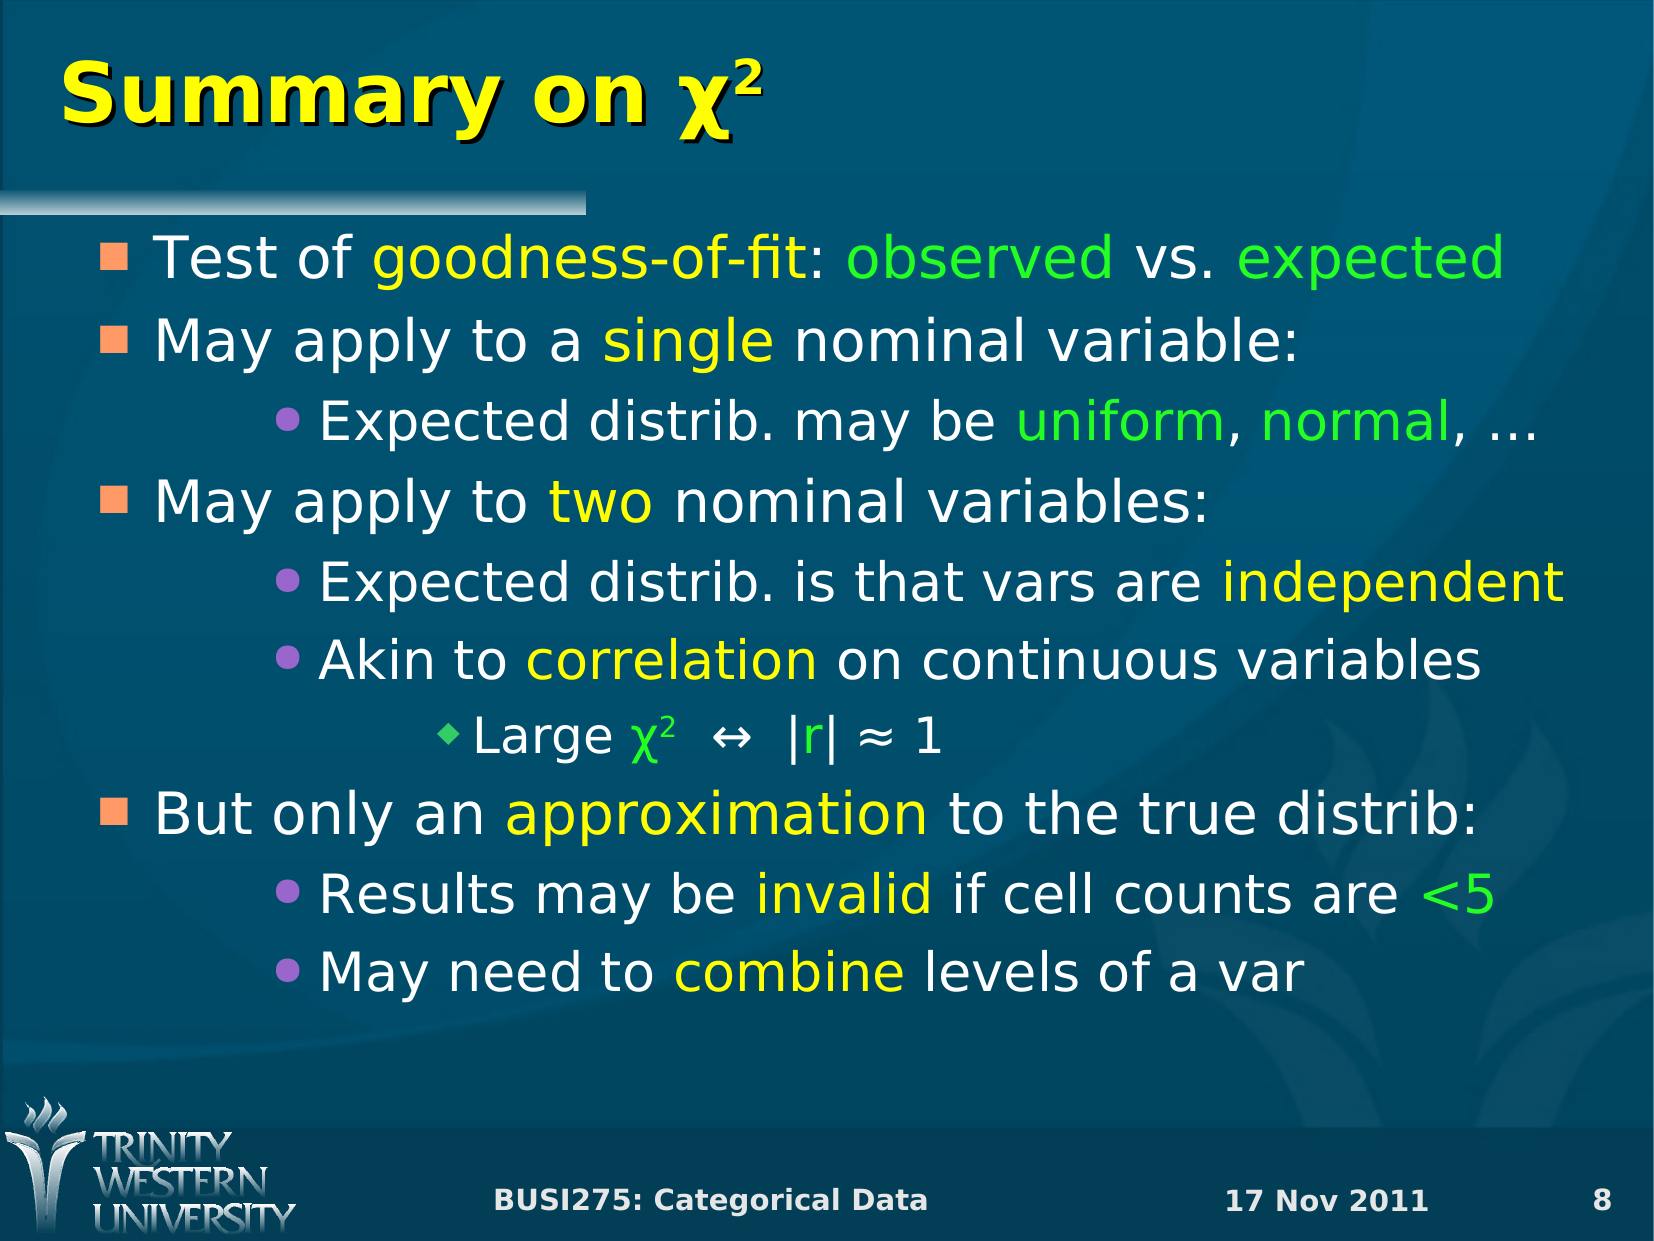

# Summary on χ2
Test of goodness-of-fit: observed vs. expected
May apply to a single nominal variable:
Expected distrib. may be uniform, normal, …
May apply to two nominal variables:
Expected distrib. is that vars are independent
Akin to correlation on continuous variables
Large χ2 ↔ |r| ≈ 1
But only an approximation to the true distrib:
Results may be invalid if cell counts are <5
May need to combine levels of a var
BUSI275: Categorical Data
17 Nov 2011
8